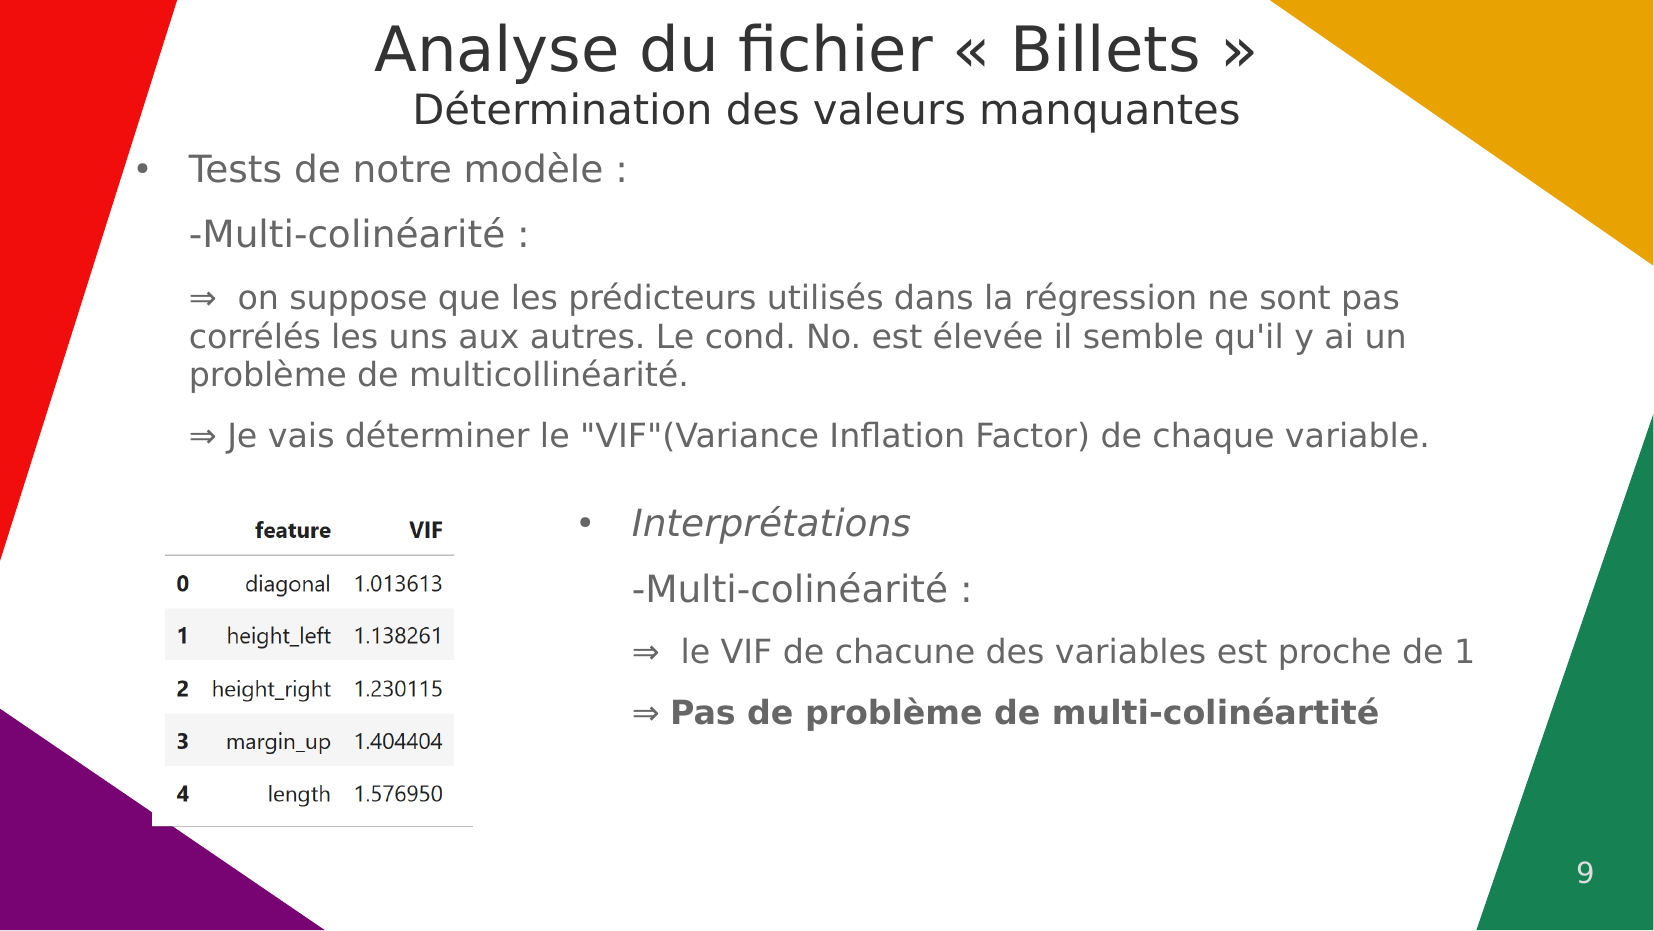

# Analyse du fichier « Billets » Détermination des valeurs manquantes
Tests de notre modèle :
-Multi-colinéarité :
⇒ on suppose que les prédicteurs utilisés dans la régression ne sont pas corrélés les uns aux autres. Le cond. No. est élevée il semble qu'il y ai un problème de multicollinéarité.
⇒ Je vais déterminer le "VIF"(Variance Inflation Factor) de chaque variable.
Interprétations
-Multi-colinéarité :
⇒ le VIF de chacune des variables est proche de 1
⇒ Pas de problème de multi-colinéartité
9